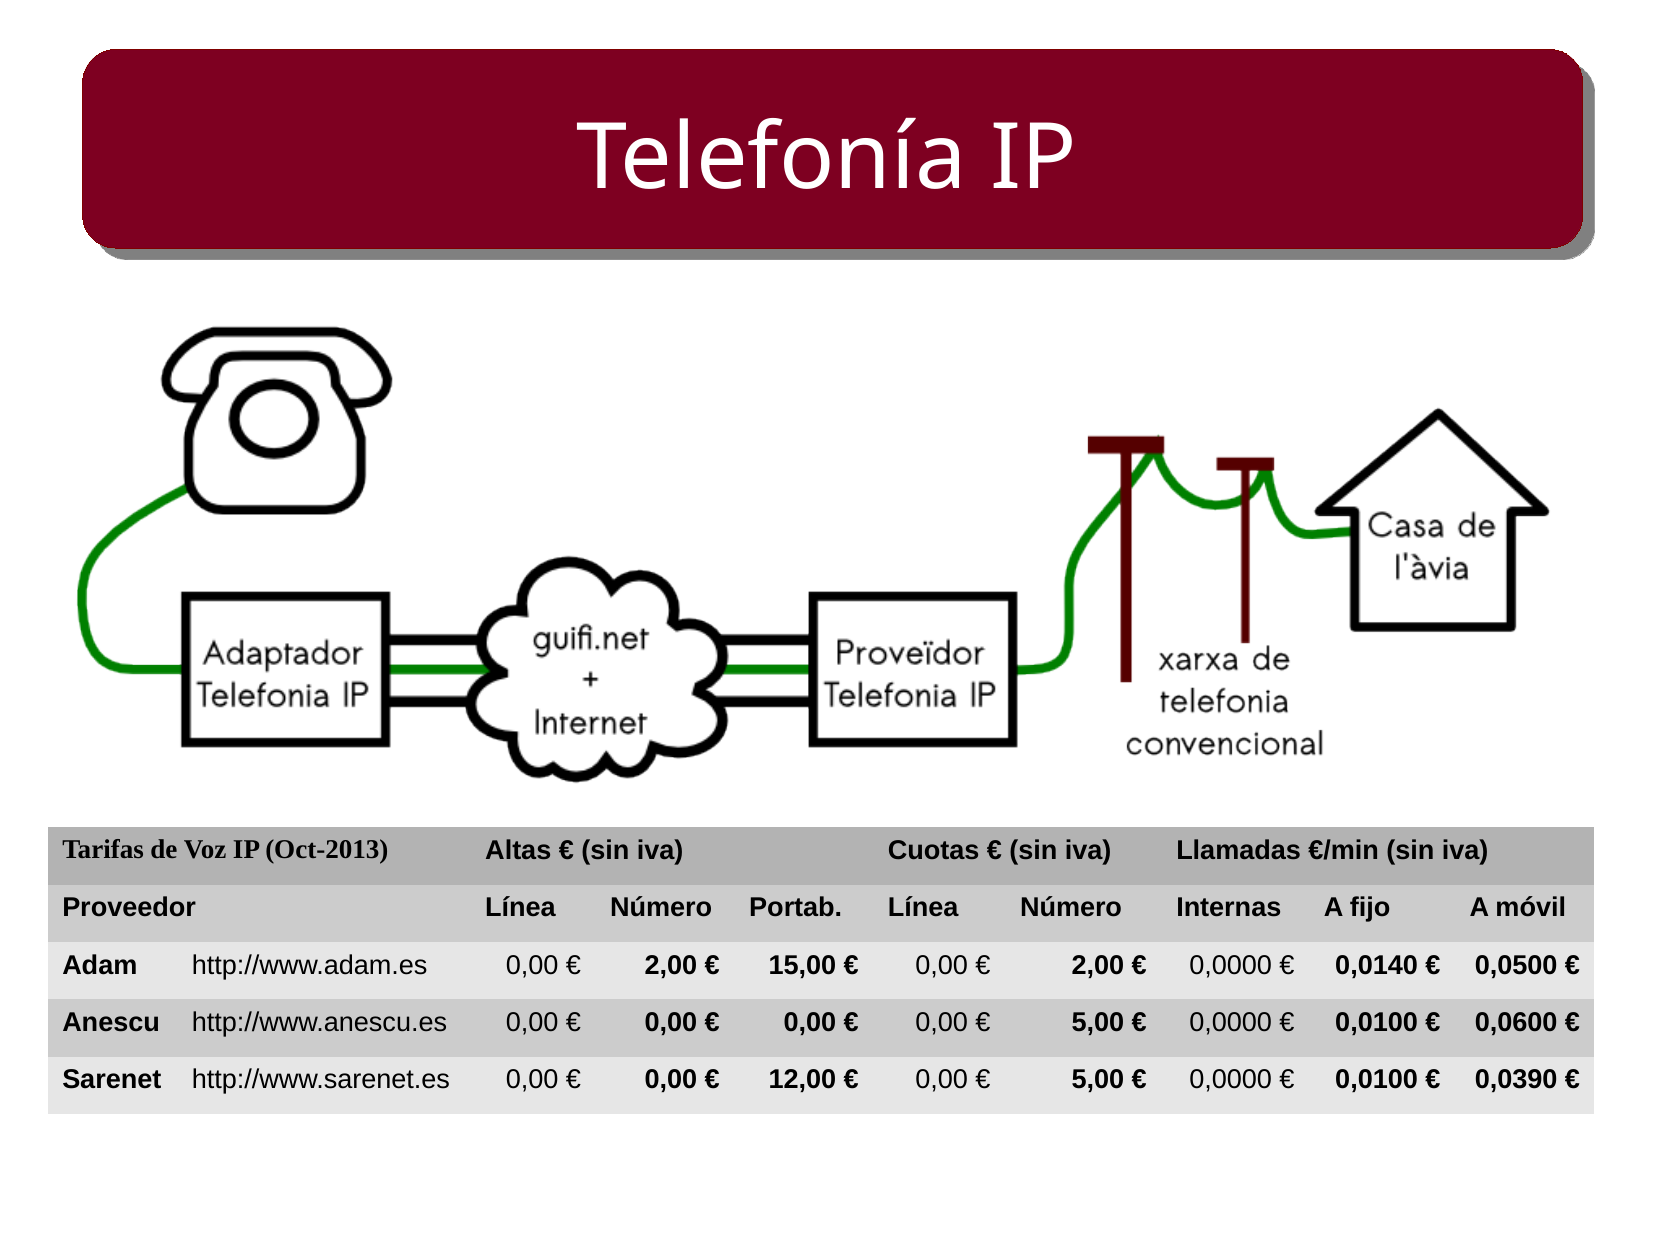

# Telefonía IP
| Tarifas de Voz IP (Oct-2013) | | Altas € (sin iva) | | | Cuotas € (sin iva) | | Llamadas €/min (sin iva) | | |
| --- | --- | --- | --- | --- | --- | --- | --- | --- | --- |
| Proveedor | | Línea | Número | Portab. | Línea | Número | Internas | A fijo | A móvil |
| Adam | http://www.adam.es | 0,00 € | 2,00 € | 15,00 € | 0,00 € | 2,00 € | 0,0000 € | 0,0140 € | 0,0500 € |
| Anescu | http://www.anescu.es | 0,00 € | 0,00 € | 0,00 € | 0,00 € | 5,00 € | 0,0000 € | 0,0100 € | 0,0600 € |
| Sarenet | http://www.sarenet.es | 0,00 € | 0,00 € | 12,00 € | 0,00 € | 5,00 € | 0,0000 € | 0,0100 € | 0,0390 € |